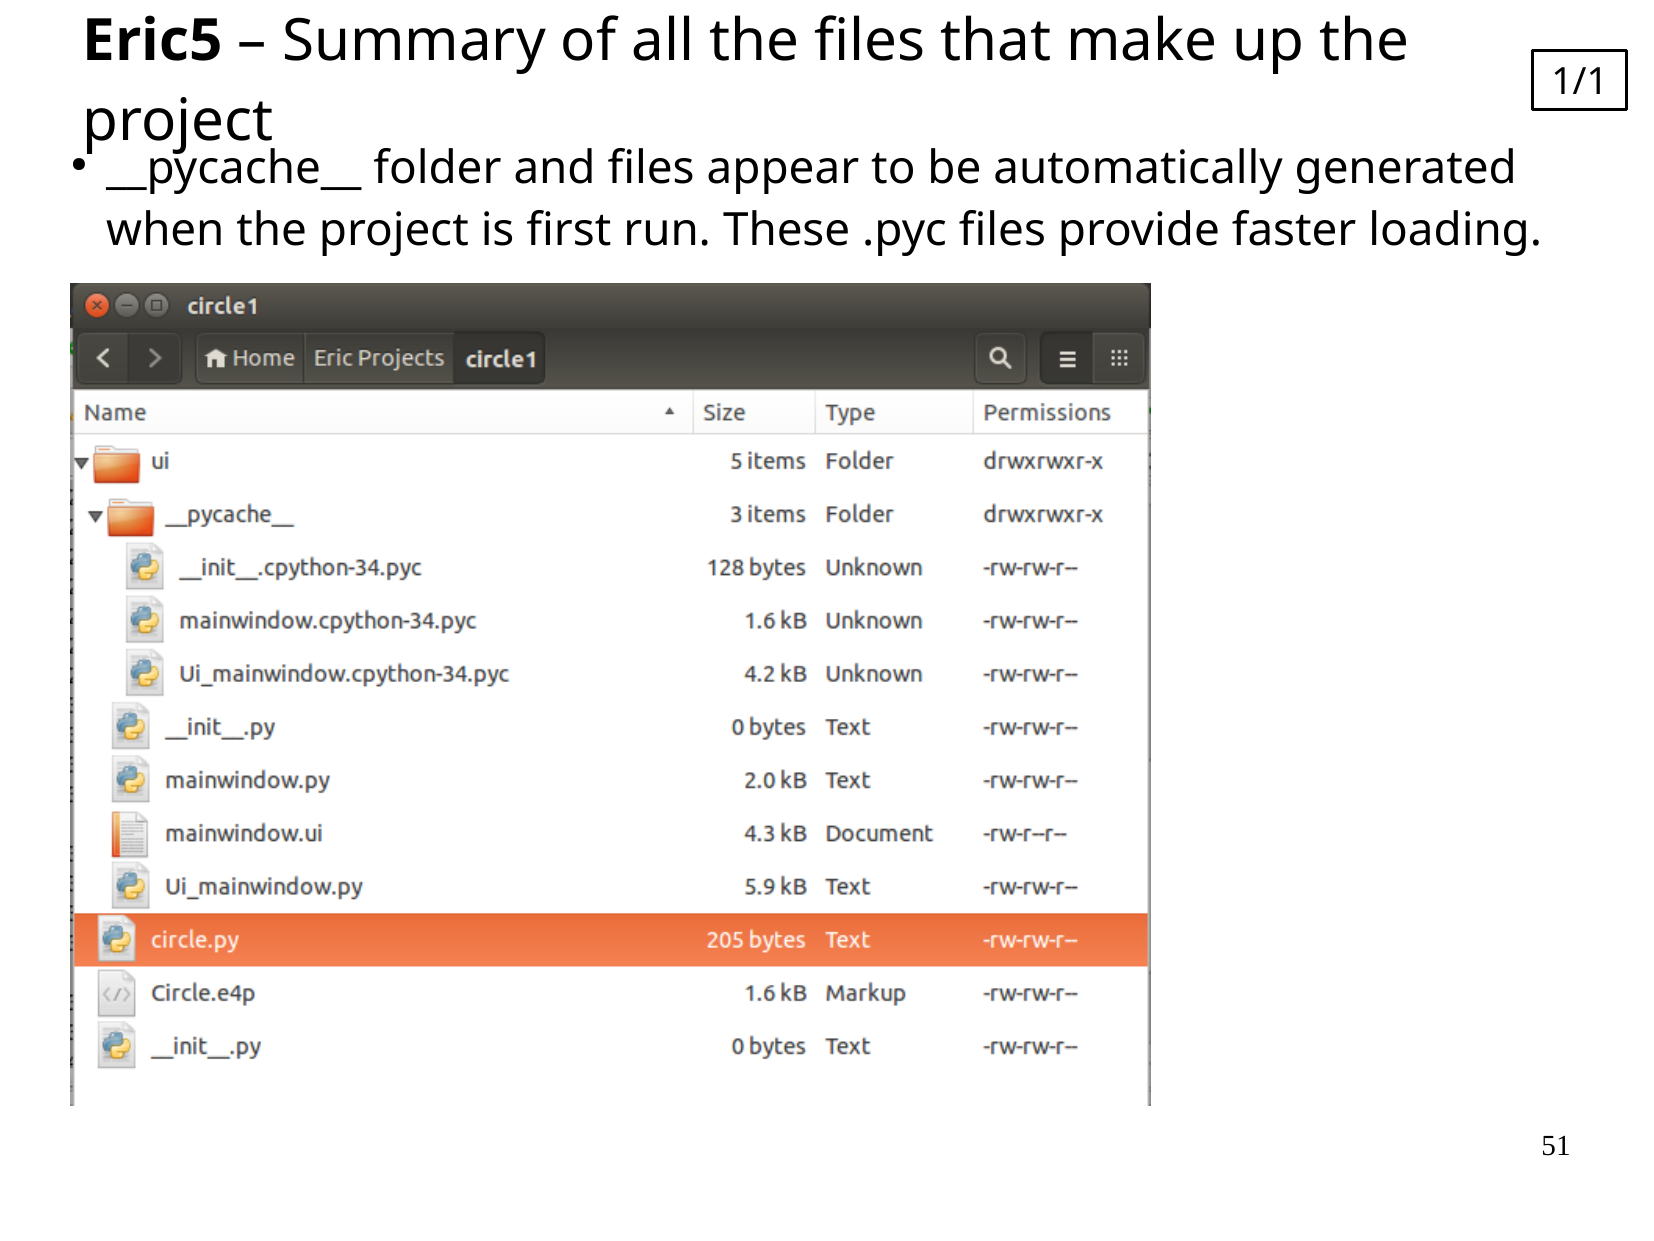

# Eric5 – Summary of all the files that make up the project
1/1
__pycache__ folder and files appear to be automatically generated when the project is first run. These .pyc files provide faster loading.
51